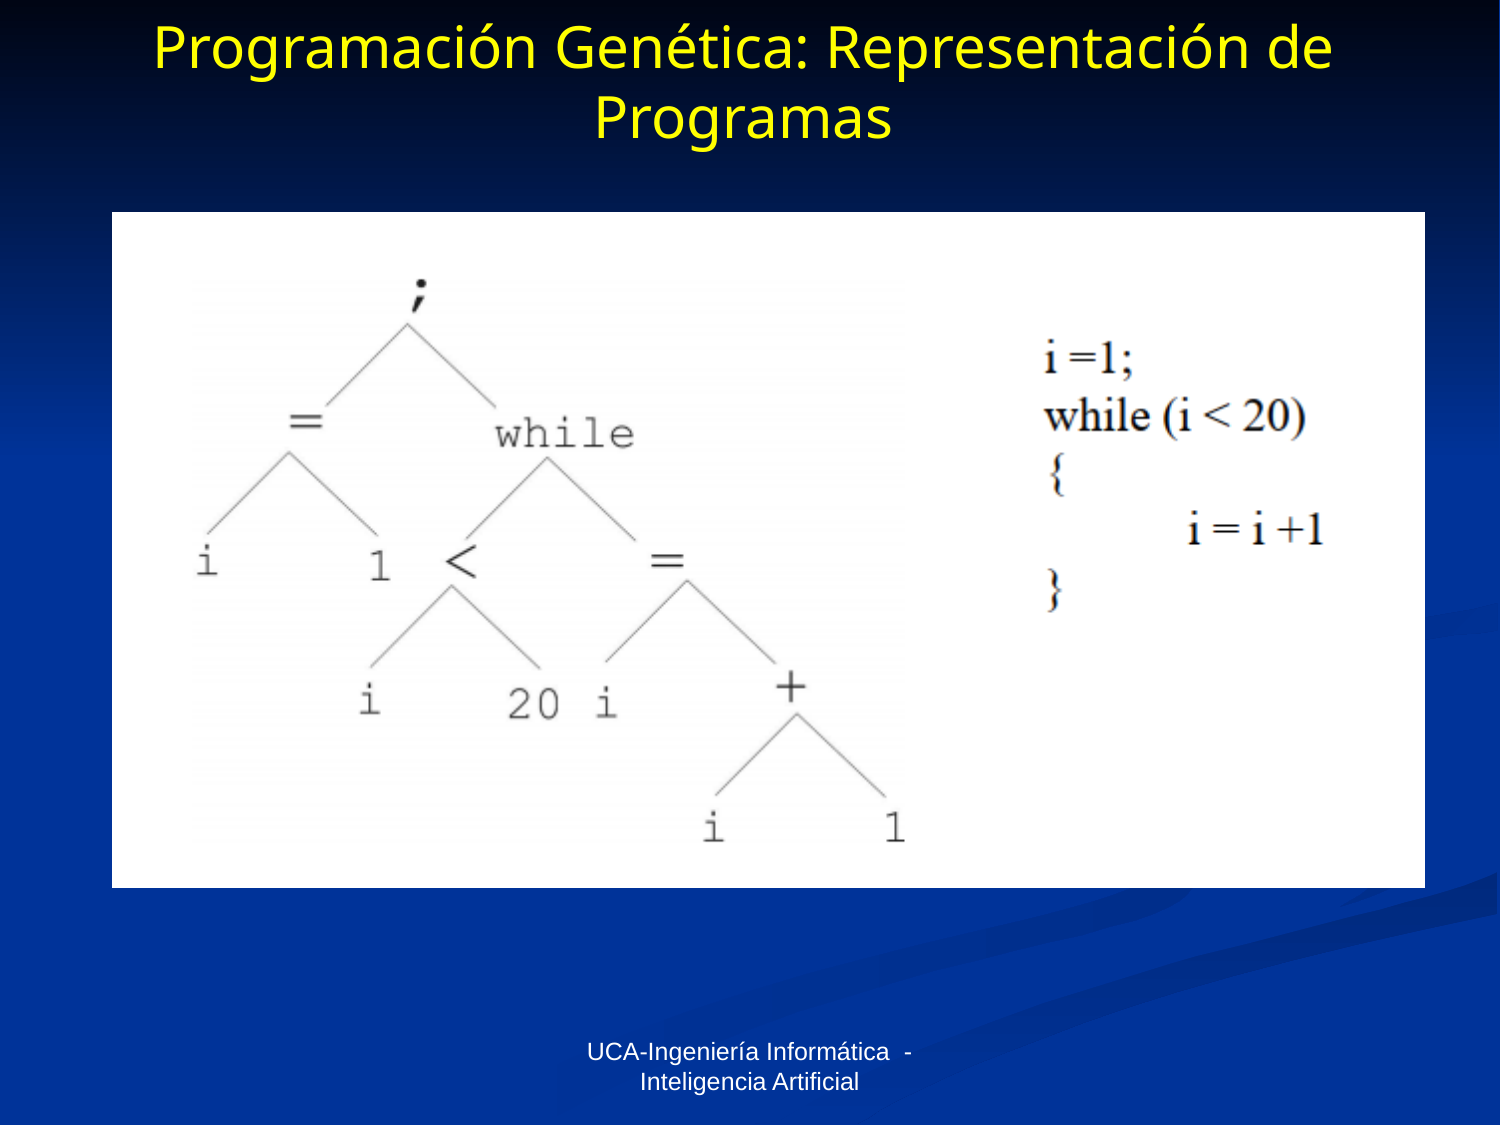

# Programación Genética: Representación de Programas
UCA-Ingeniería Informática - Inteligencia Artificial